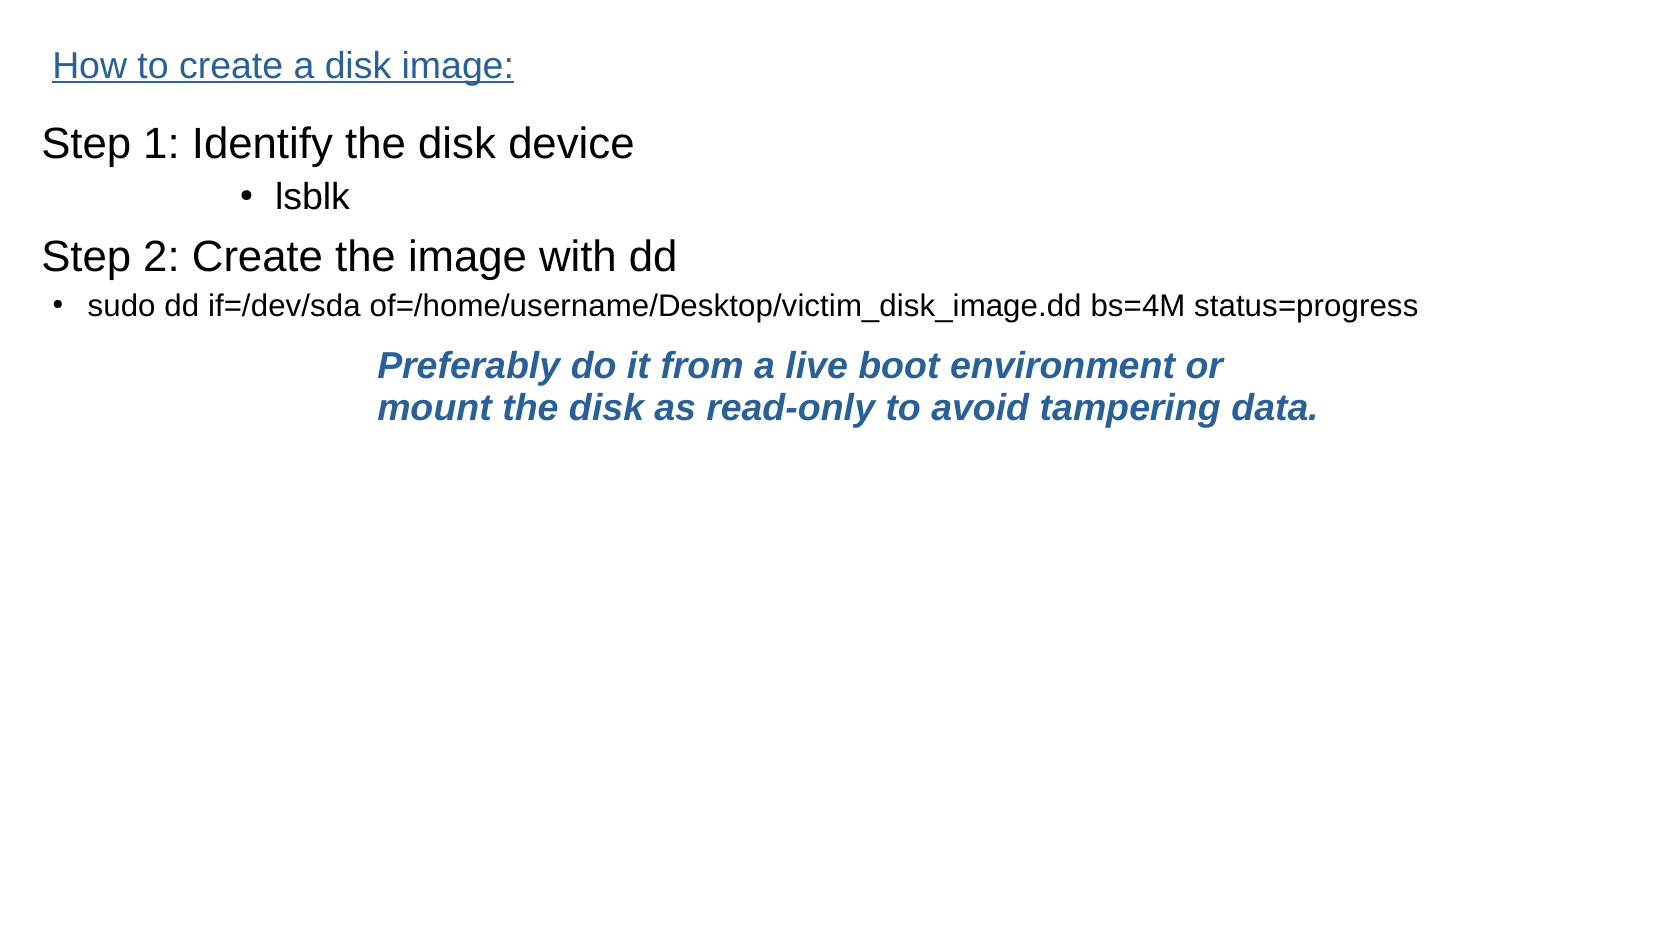

How to create a disk image:
Step 1: Identify the disk device
lsblk
Step 2: Create the image with dd
sudo dd if=/dev/sda of=/home/username/Desktop/victim_disk_image.dd bs=4M status=progress
Preferably do it from a live boot environment or mount the disk as read-only to avoid tampering data.
14